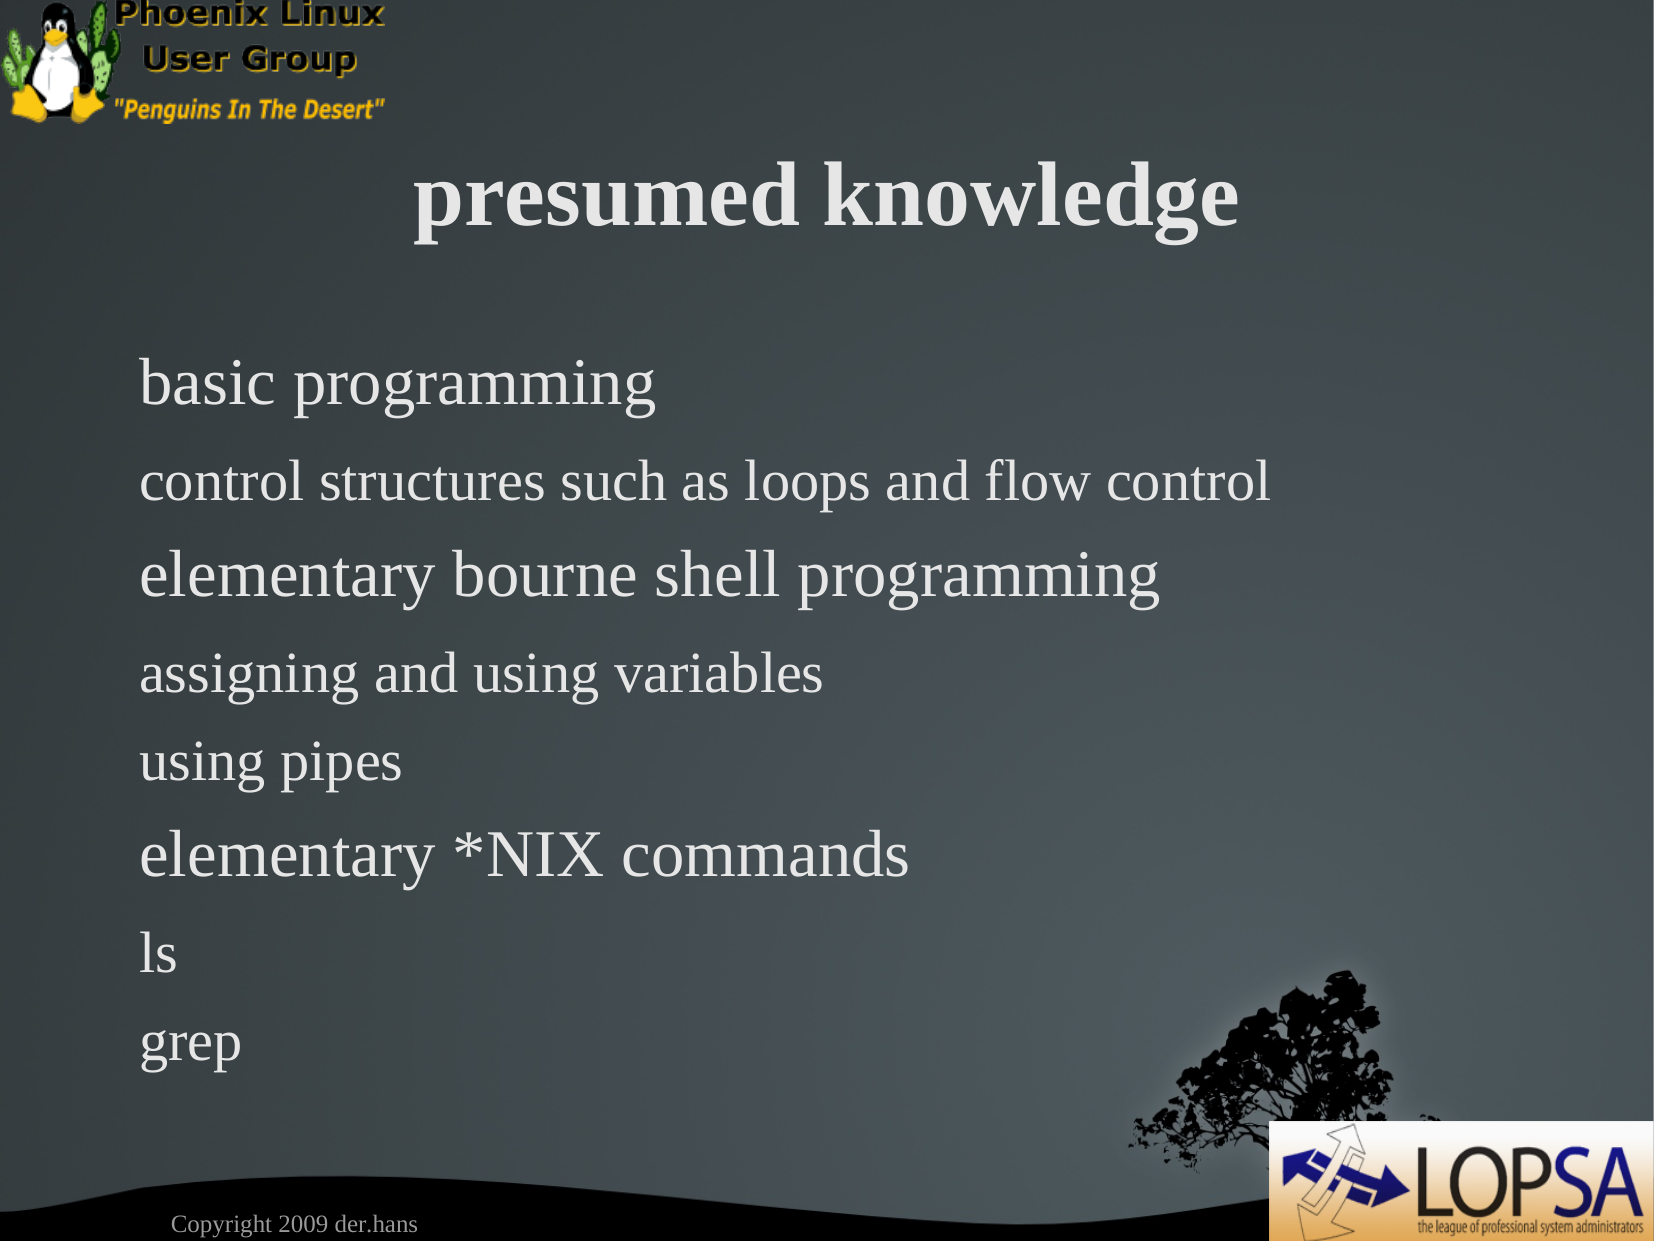

# presumed knowledge
basic programming
control structures such as loops and flow control
elementary bourne shell programming
assigning and using variables
using pipes
elementary *NIX commands
ls
grep